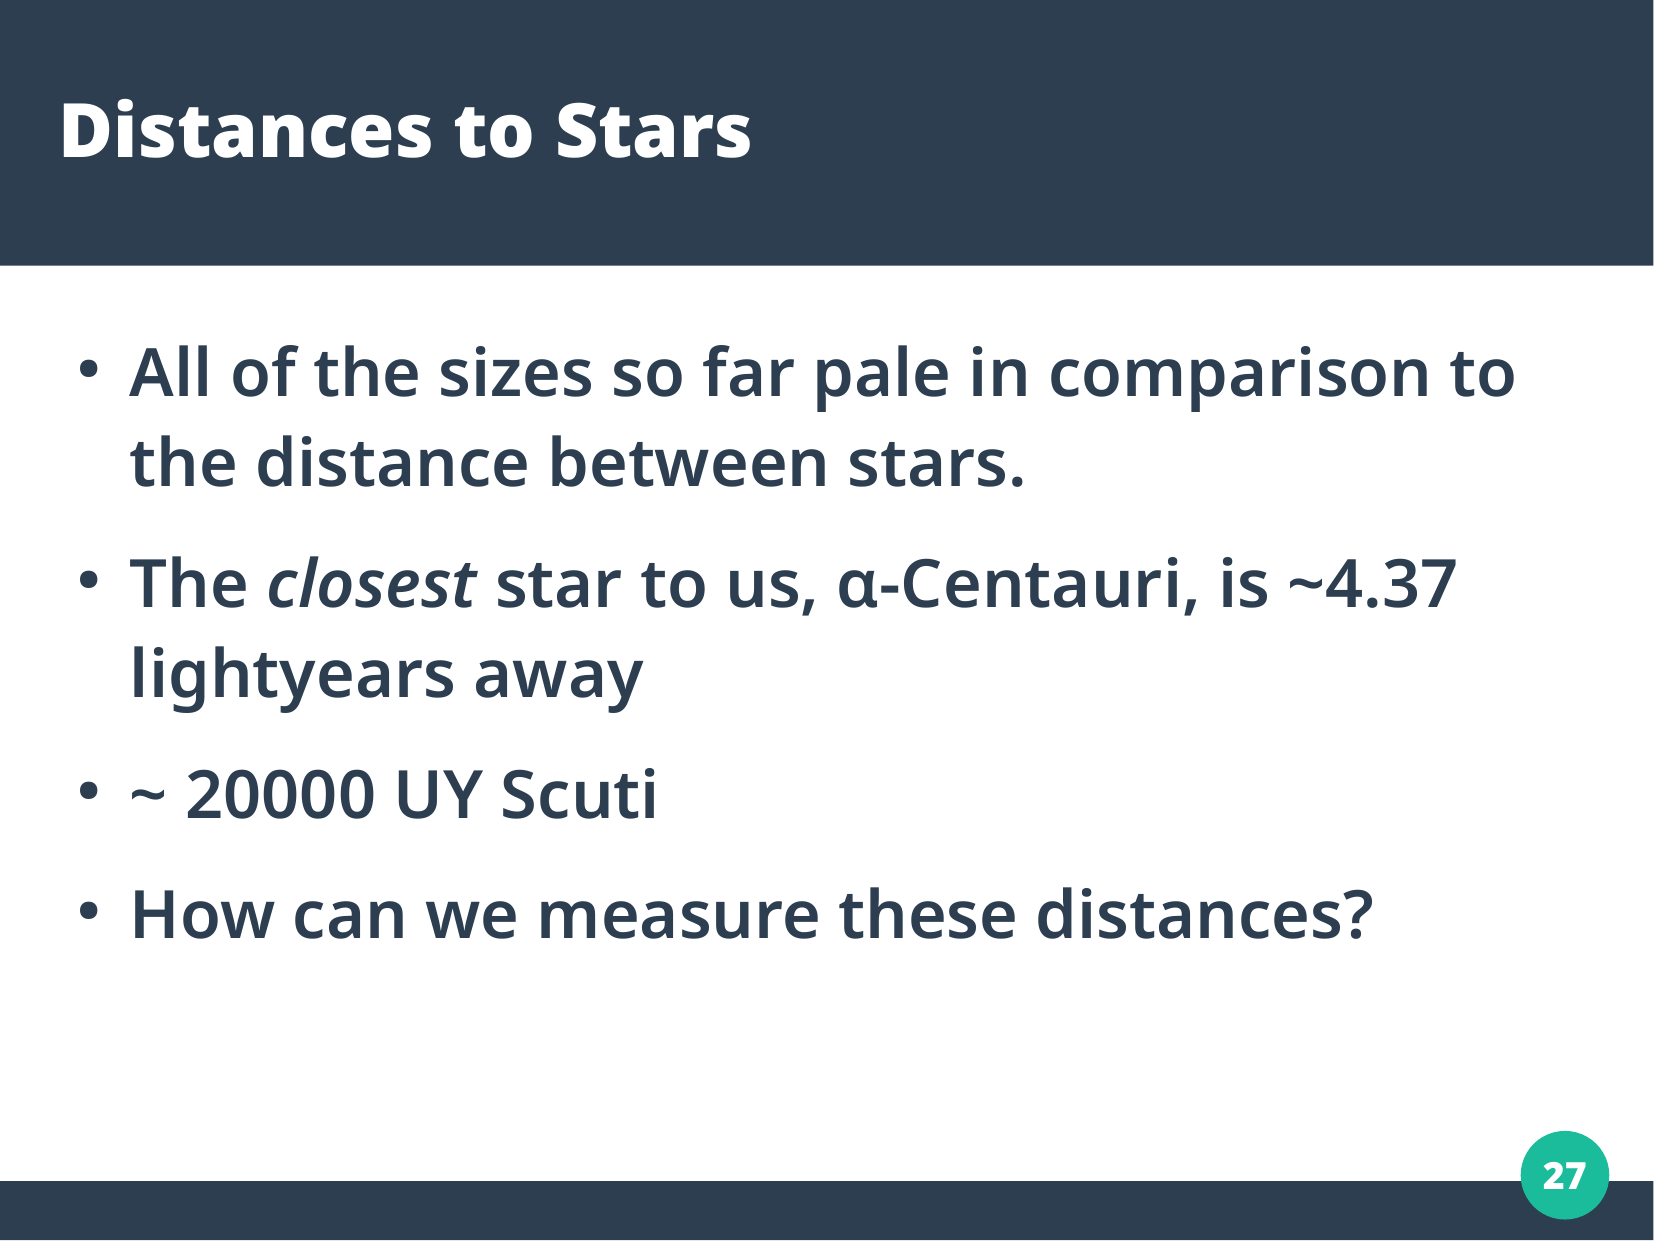

# Distances to Stars
All of the sizes so far pale in comparison to the distance between stars.
The closest star to us, α-Centauri, is ~4.37 lightyears away
~ 20000 UY Scuti
How can we measure these distances?
27